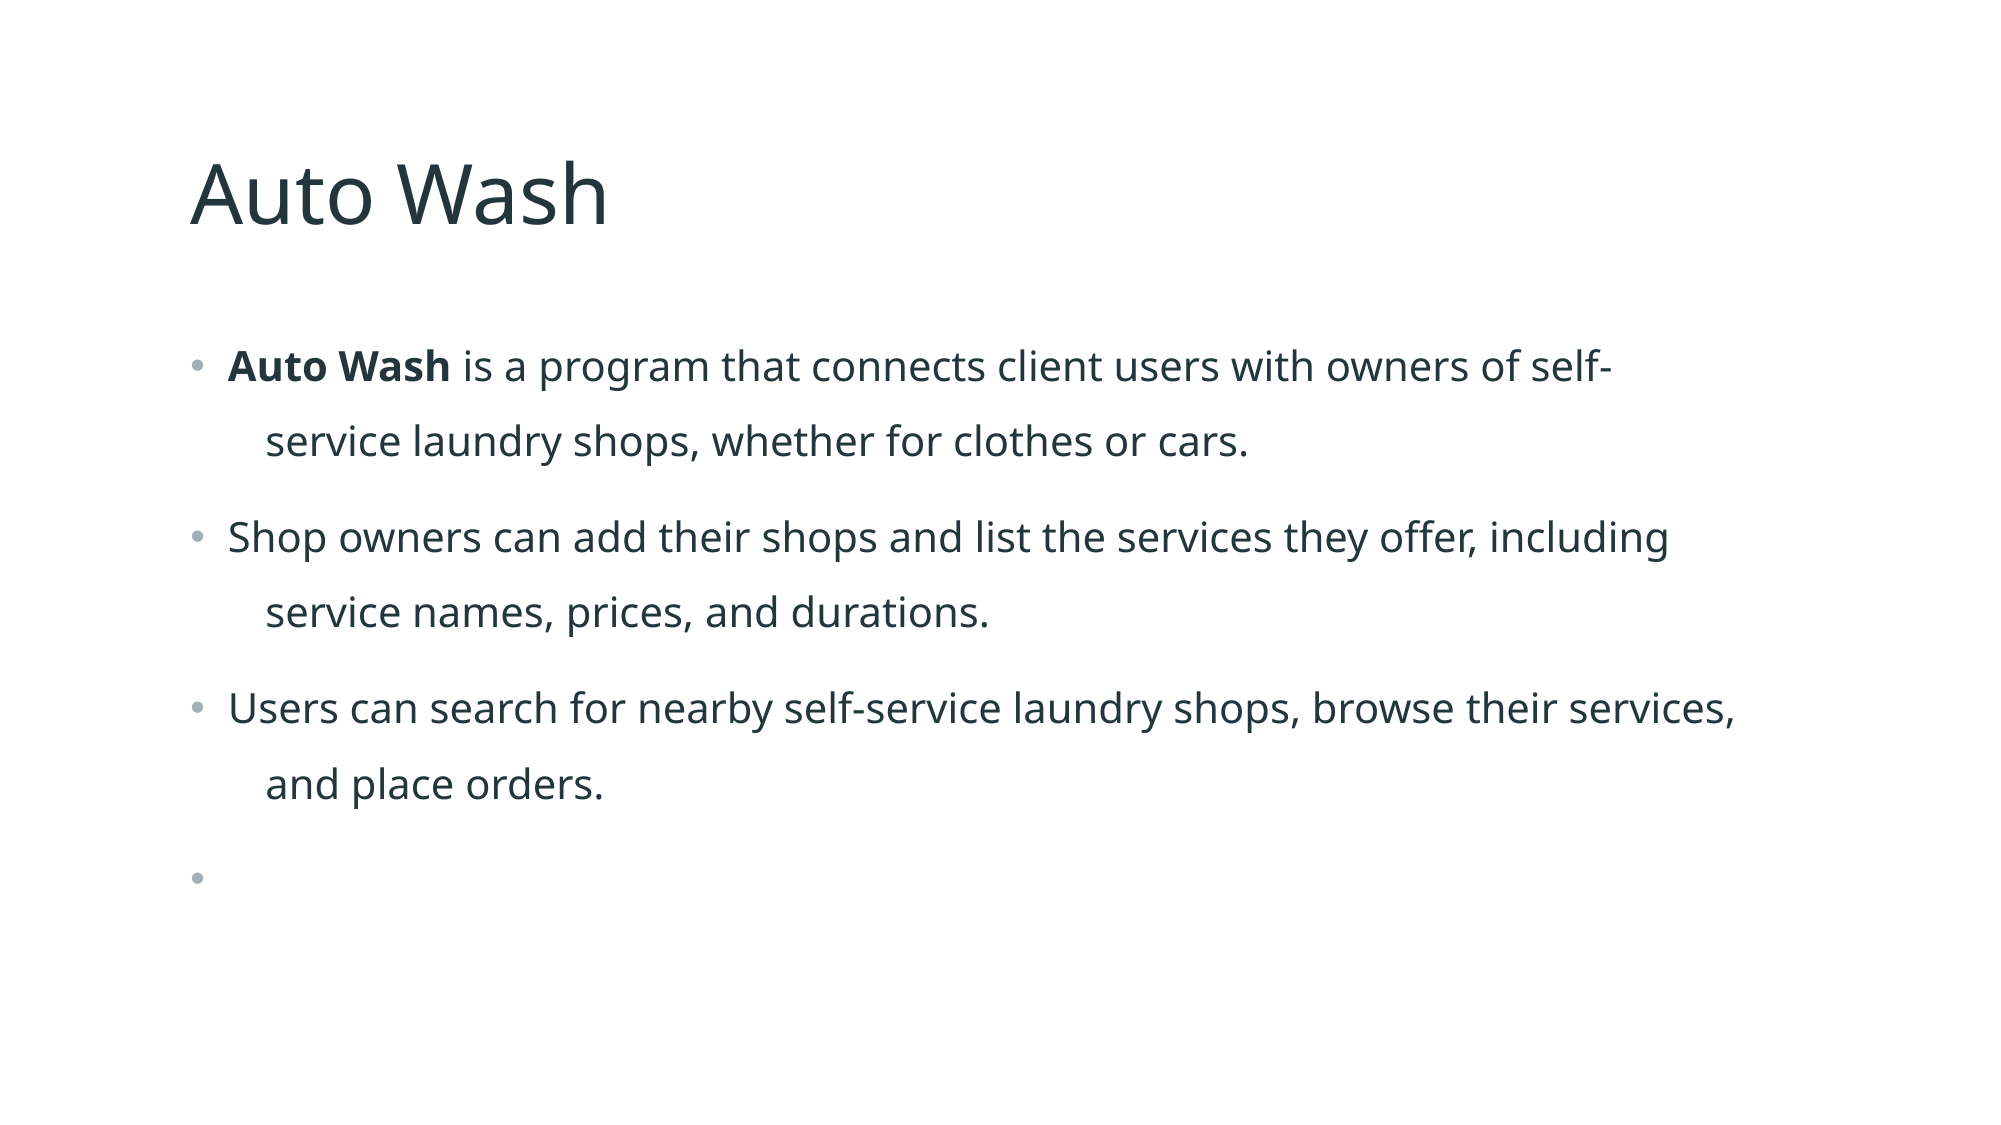

# Auto Wash
Auto Wash is a program that connects client users with owners of self-service laundry shops, whether for clothes or cars.
Shop owners can add their shops and list the services they offer, including service names, prices, and durations.
Users can search for nearby self-service laundry shops, browse their services, and place orders.